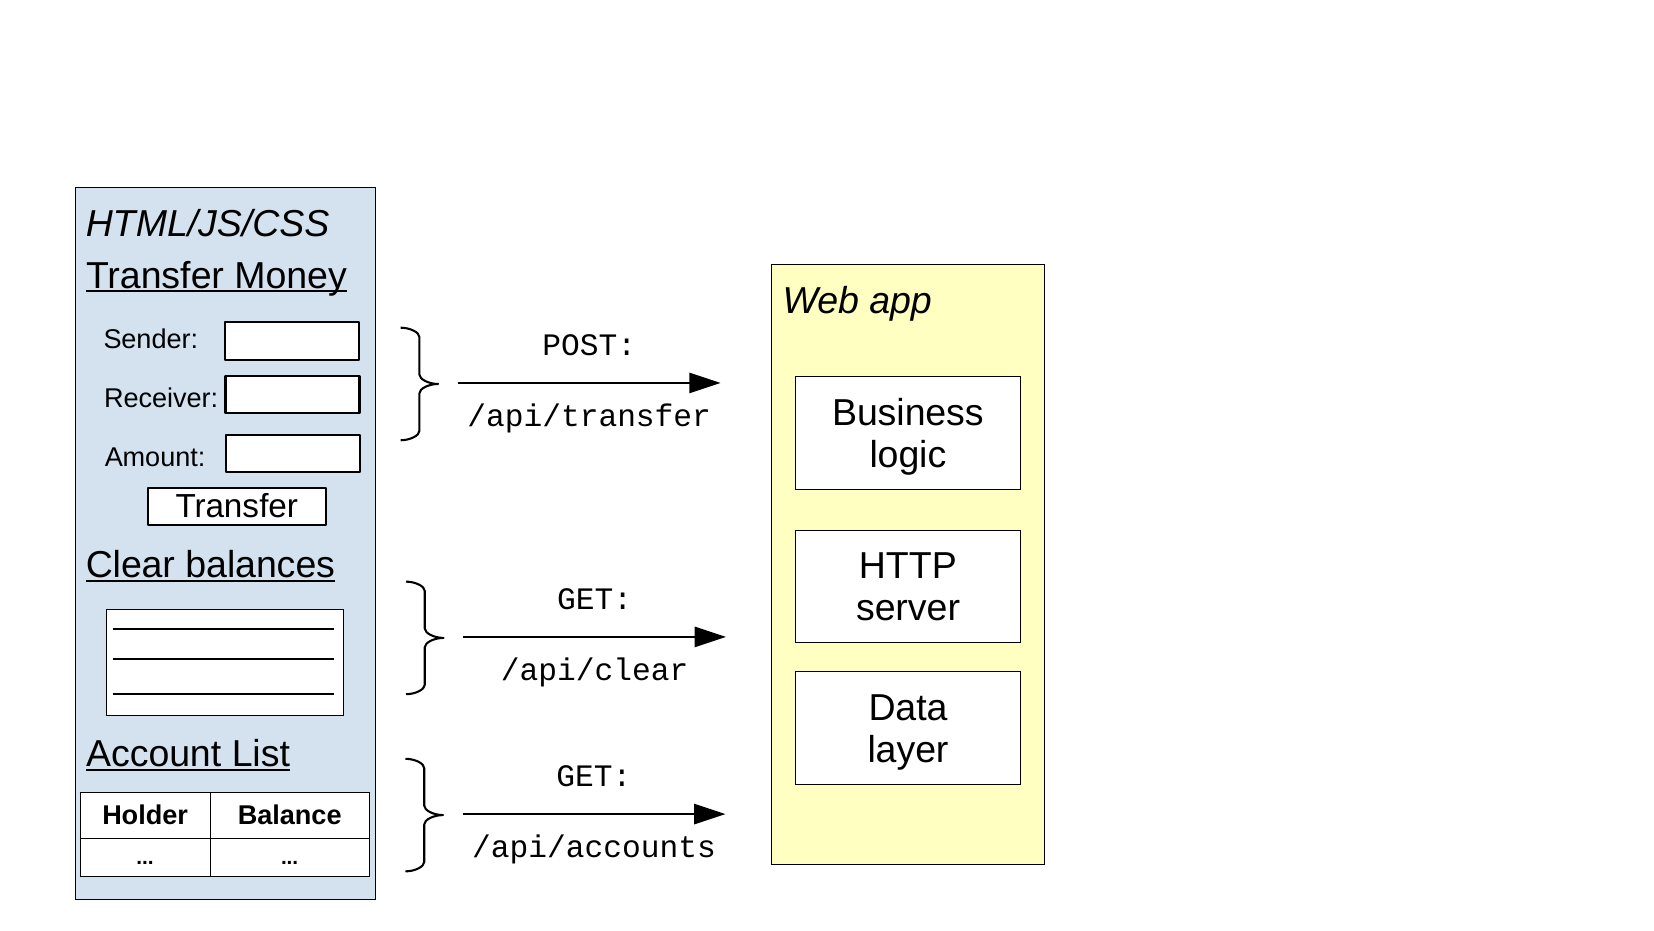

HTML/JS/CSS
Transfer Money
Sender:
Receiver:
Amount:
Transfer
Web app
Business
logic
POST:
/api/transfer
HTTP
server
Clear balances
GET:
/api/clear
Data
layer
Account List
| Holder | Balance |
| --- | --- |
| ... | ... |
GET:
/api/accounts